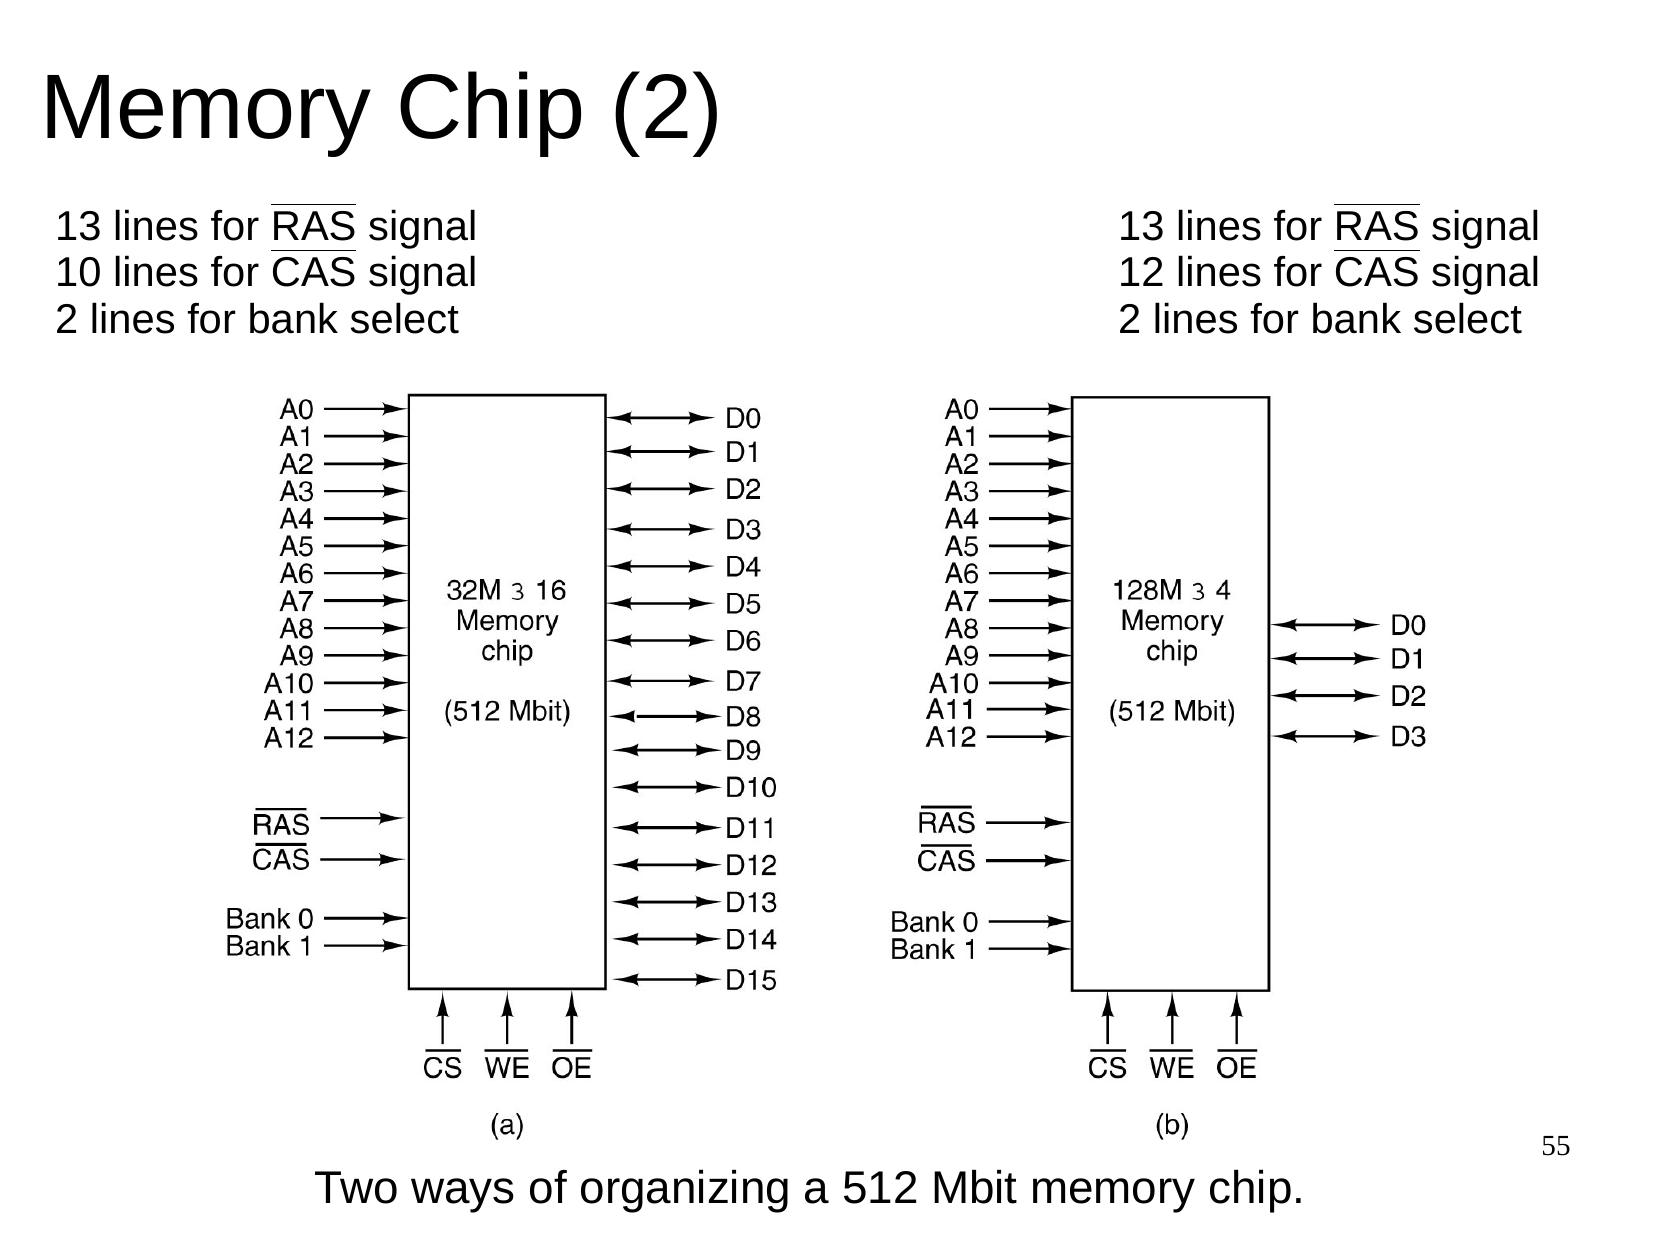

# Memory Chip (2)
13 lines for RAS signal
10 lines for CAS signal
2 lines for bank select
13 lines for RAS signal
12 lines for CAS signal
2 lines for bank select
55
Two ways of organizing a 512 Mbit memory chip.